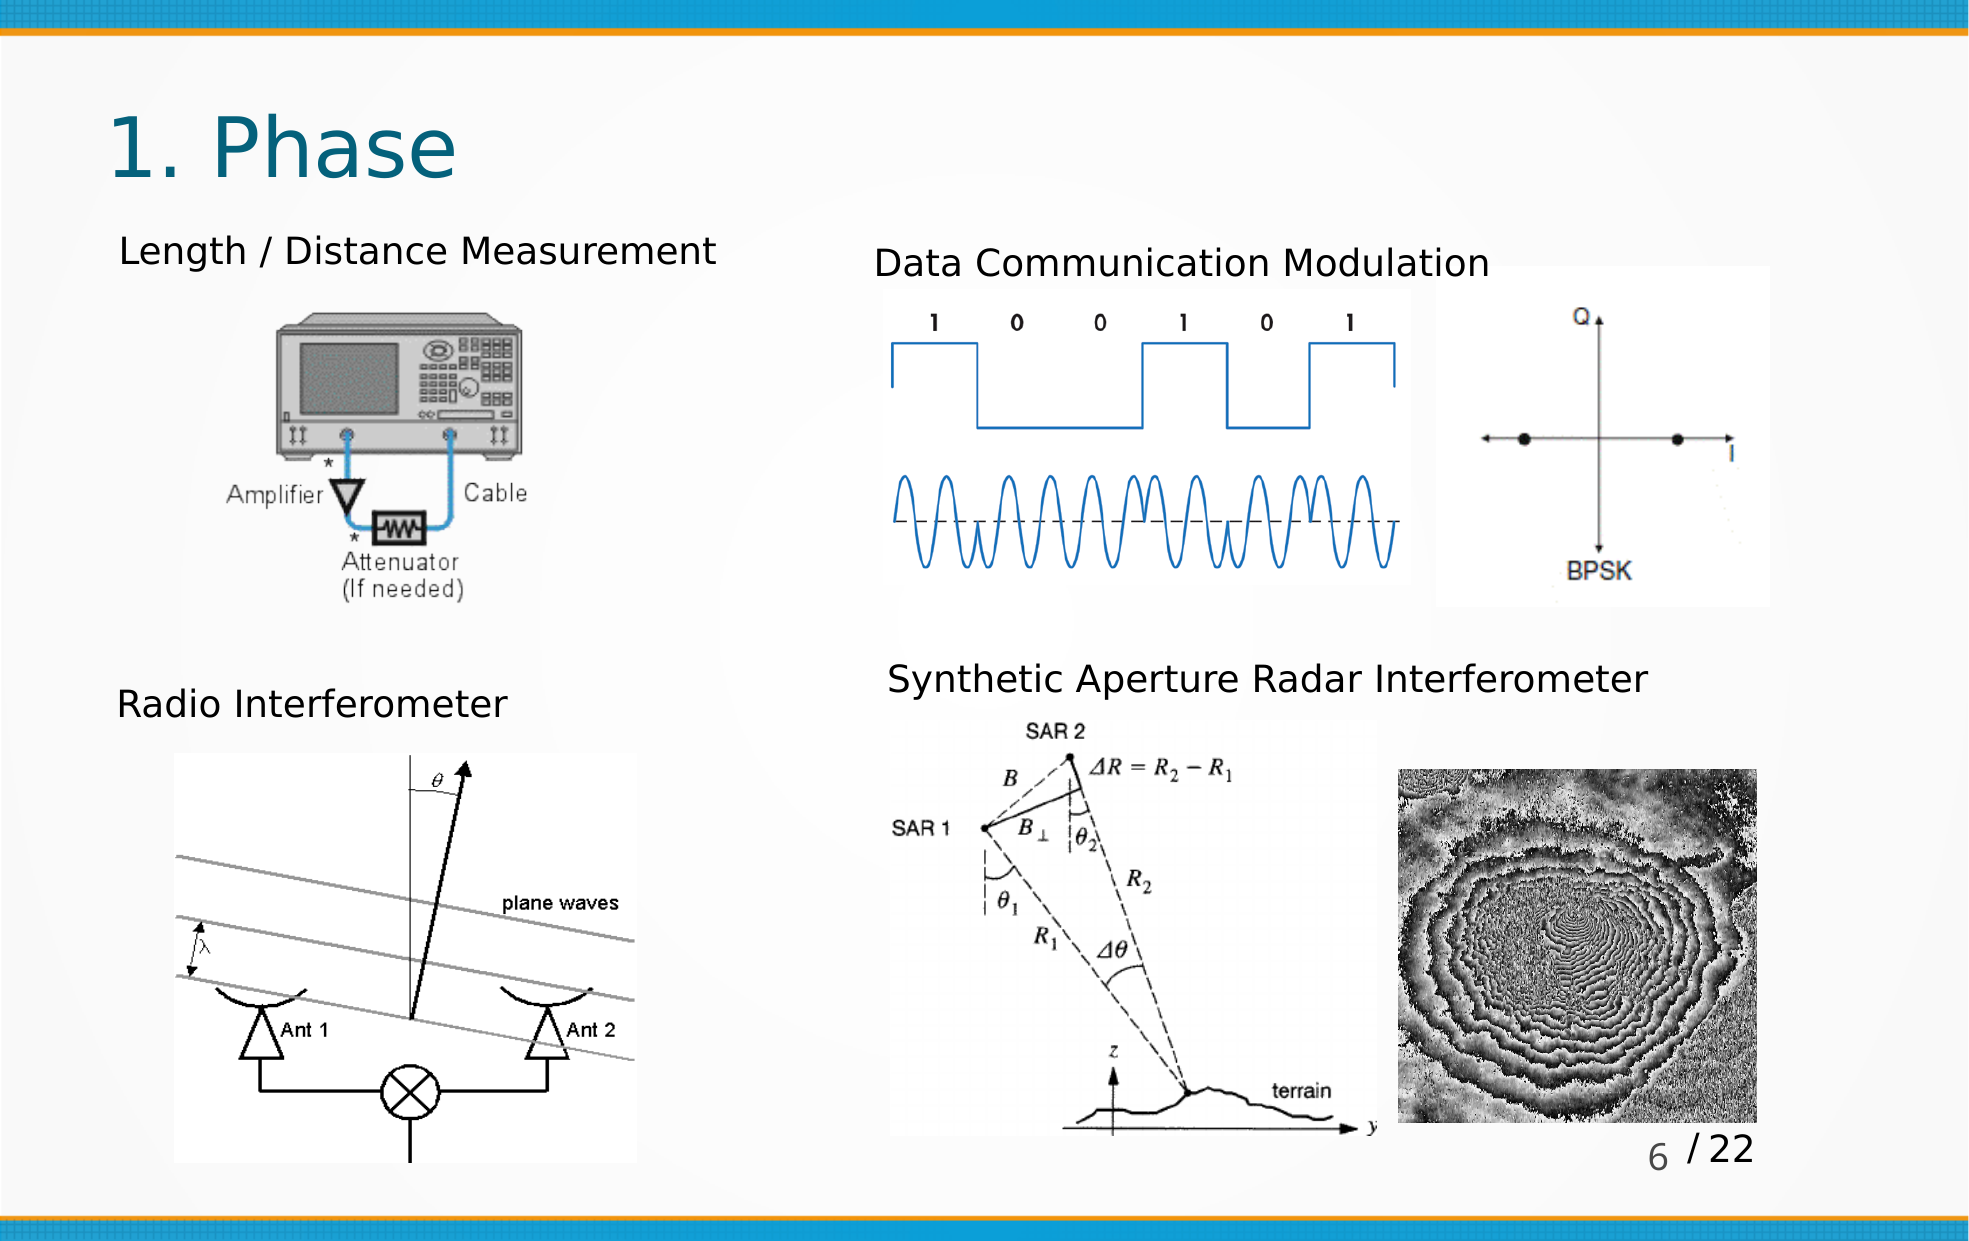

# 1. Phase
Data Communication Modulation
Length / Distance Measurement
Synthetic Aperture Radar Interferometer
Radio Interferometer
6